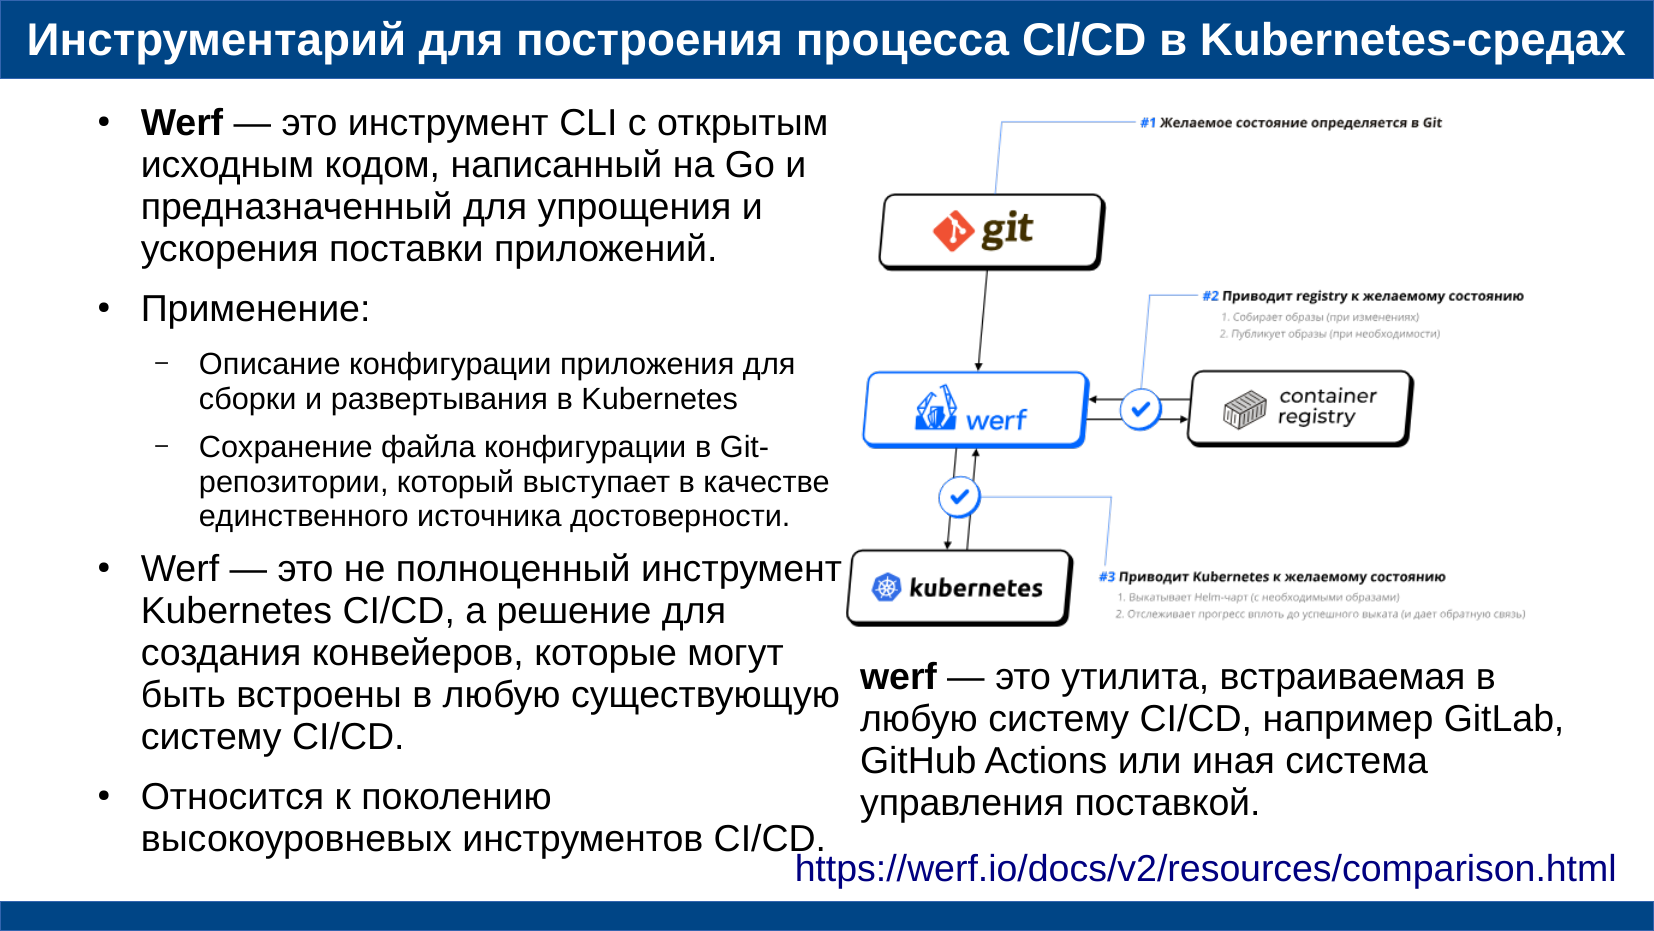

# Инструментарий для построения процесса CI/CD в Kubernetes-средах
Werf — это инструмент CLI с открытым исходным кодом, написанный на Go и предназначенный для упрощения и ускорения поставки приложений.
Применение:
Описание конфигурации приложения для сборки и развертывания в Kubernetes
Сохранение файла конфигурации в Git-репозитории, который выступает в качестве единственного источника достоверности.
Werf — это не полноценный инструмент Kubernetes CI/CD, а решение для создания конвейеров, которые могут быть встроены в любую существующую систему CI/CD.
Относится к поколению высокоуровневых инструментов CI/CD.
werf — это утилита, встраиваемая в любую систему CI/CD, например GitLab, GitHub Actions или иная система управления поставкой.
https://werf.io/docs/v2/resources/comparison.html